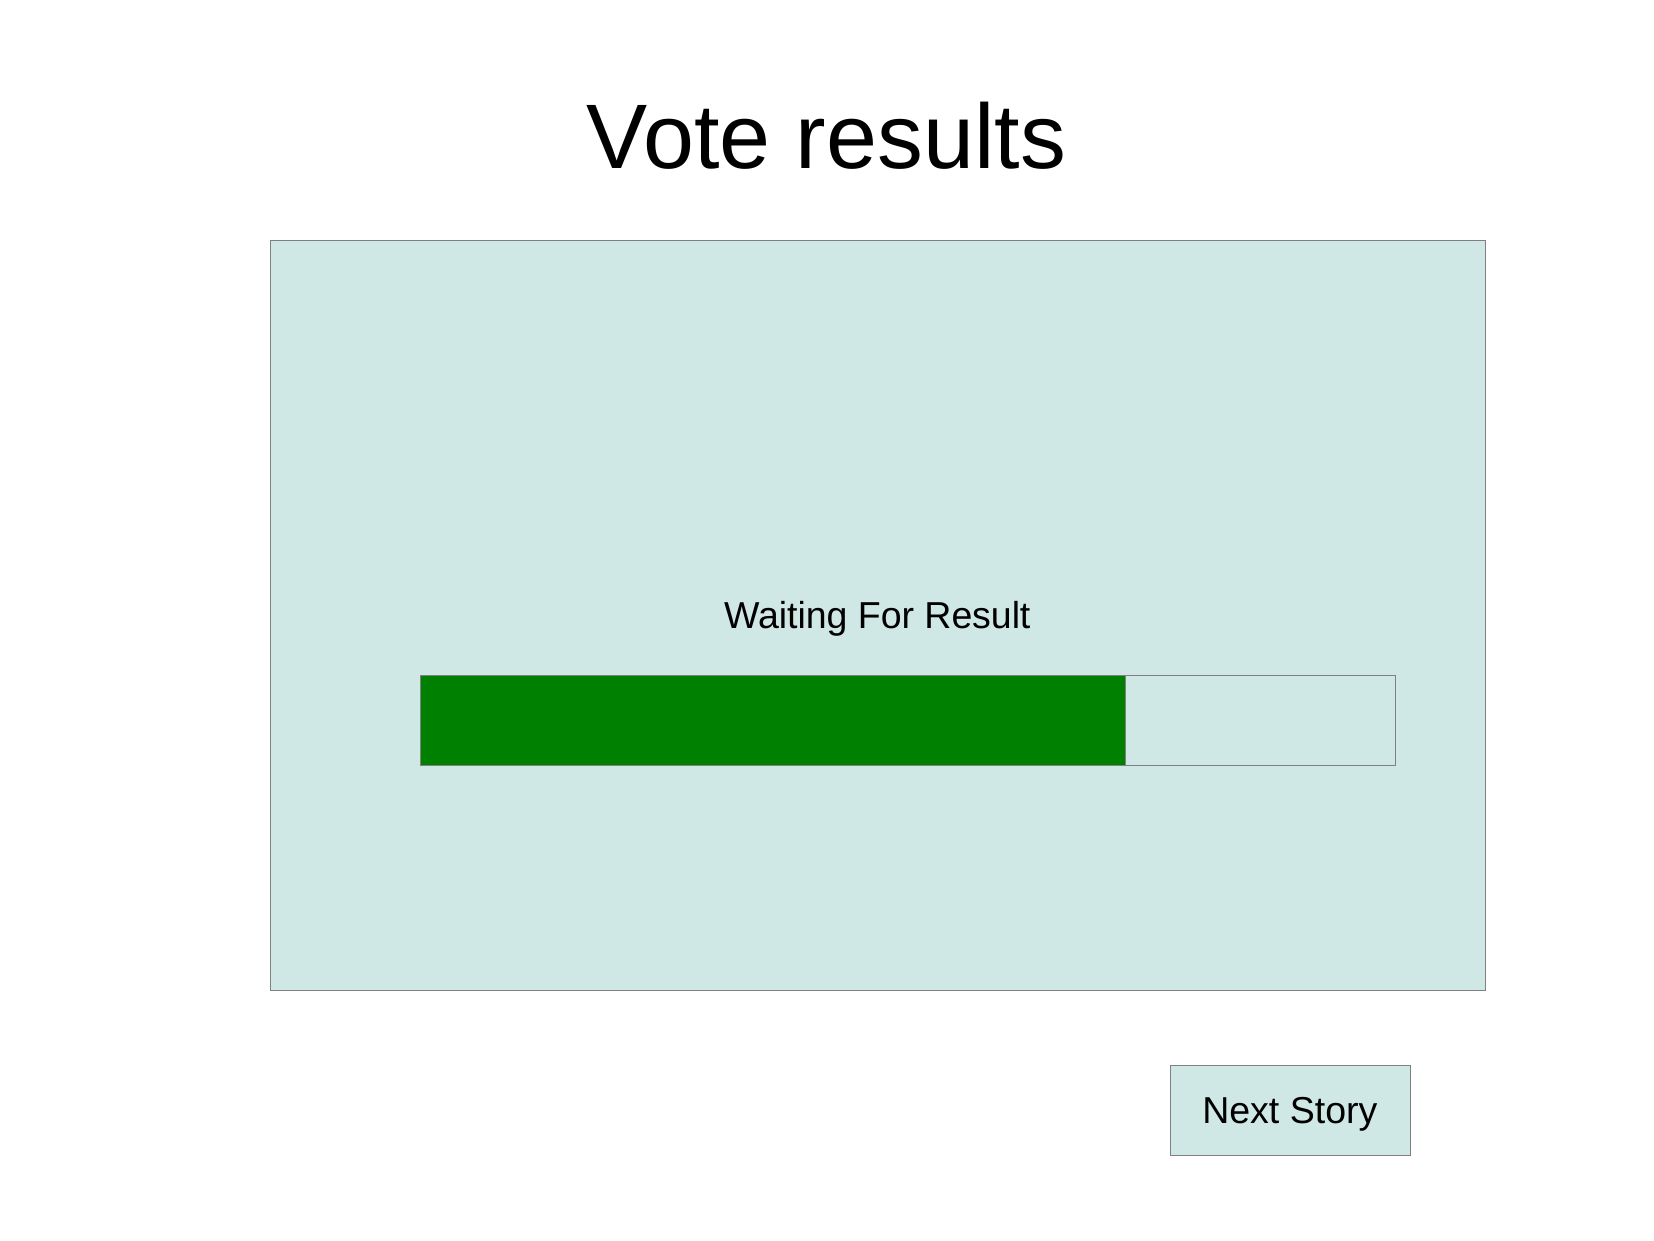

# Vote results
Waiting For Result
Allan 13
Michael 8
John 8
Points for Story = 8
Next Story